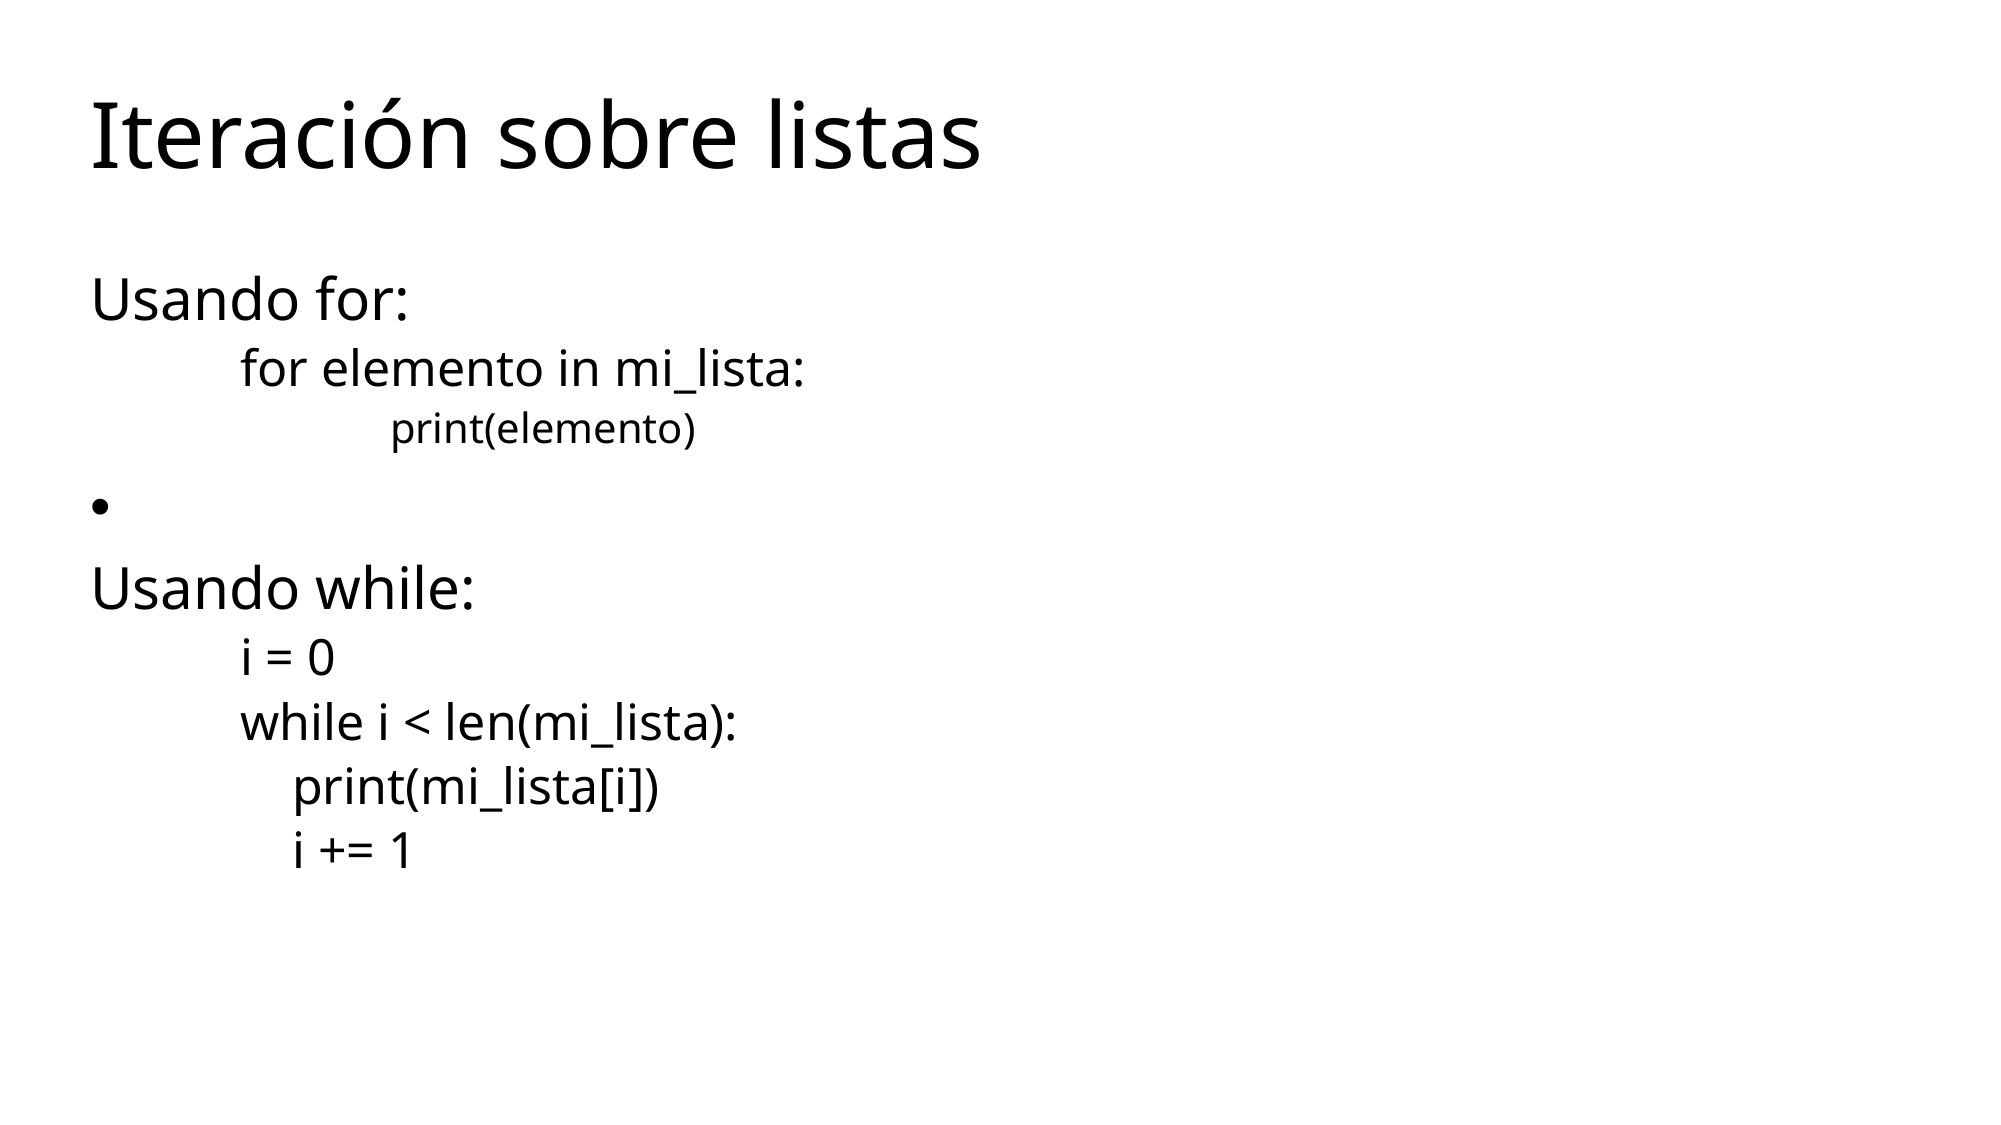

# Iteración sobre listas
Usando for:
for elemento in mi_lista:
print(elemento)
Usando while:
i = 0
while i < len(mi_lista):
 print(mi_lista[i])
 i += 1